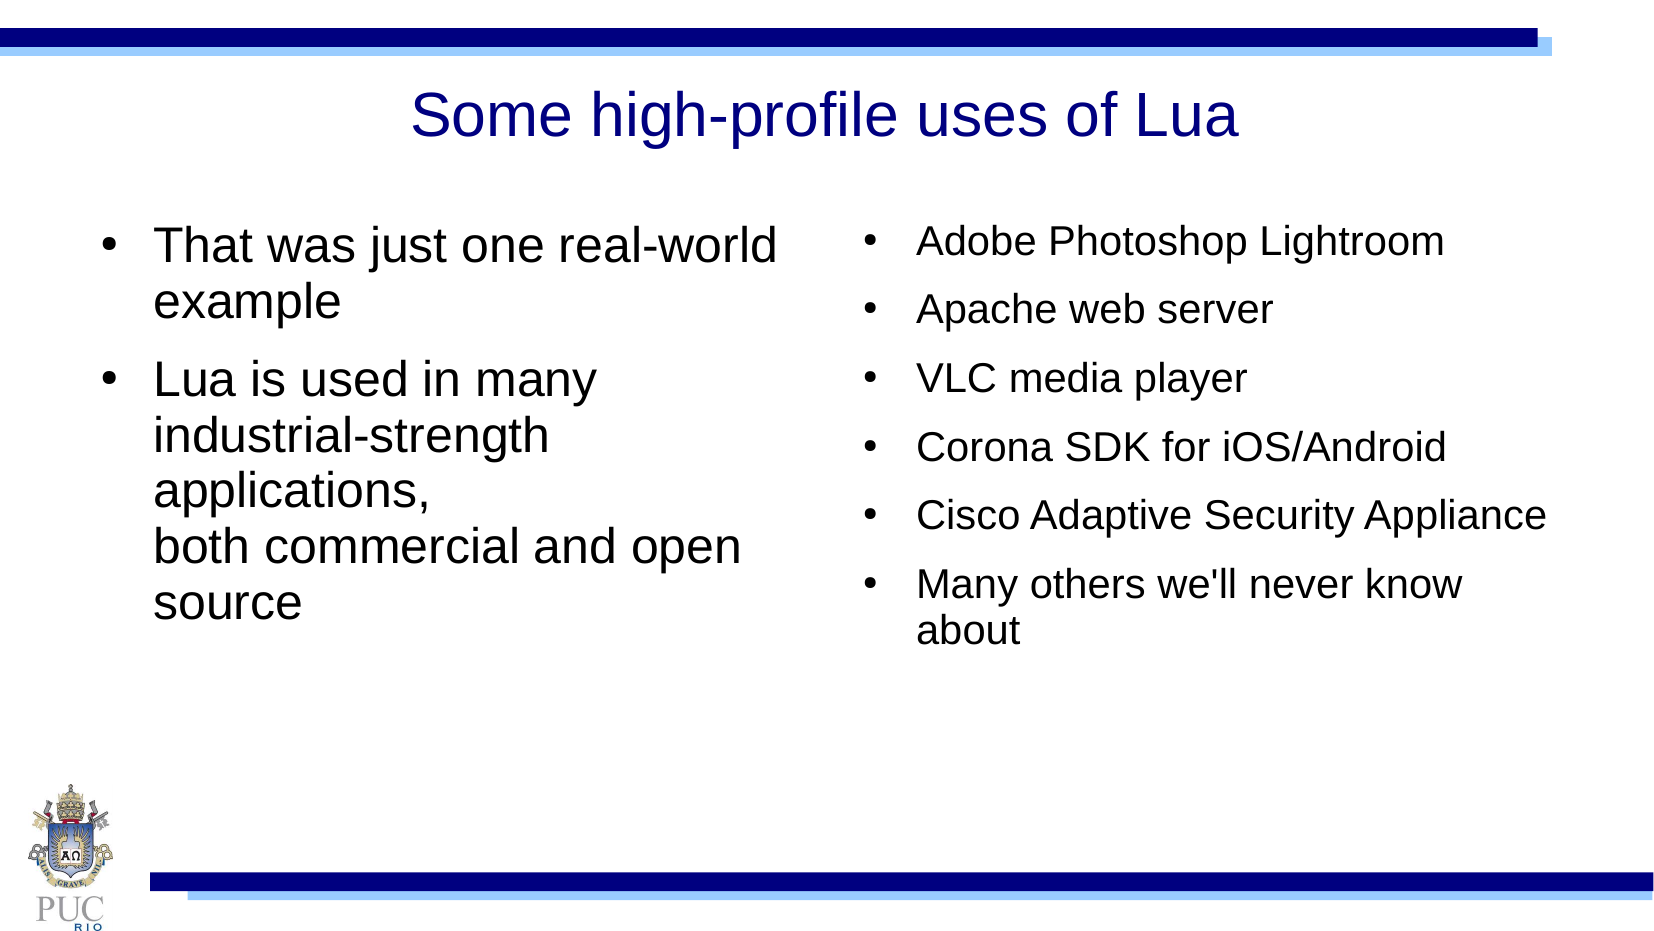

# Some high-profile uses of Lua
That was just one real-world example
Lua is used in many industrial-strength applications,
both commercial and open source
Adobe Photoshop Lightroom
Apache web server
VLC media player
Corona SDK for iOS/Android
Cisco Adaptive Security Appliance
Many others we'll never know
about